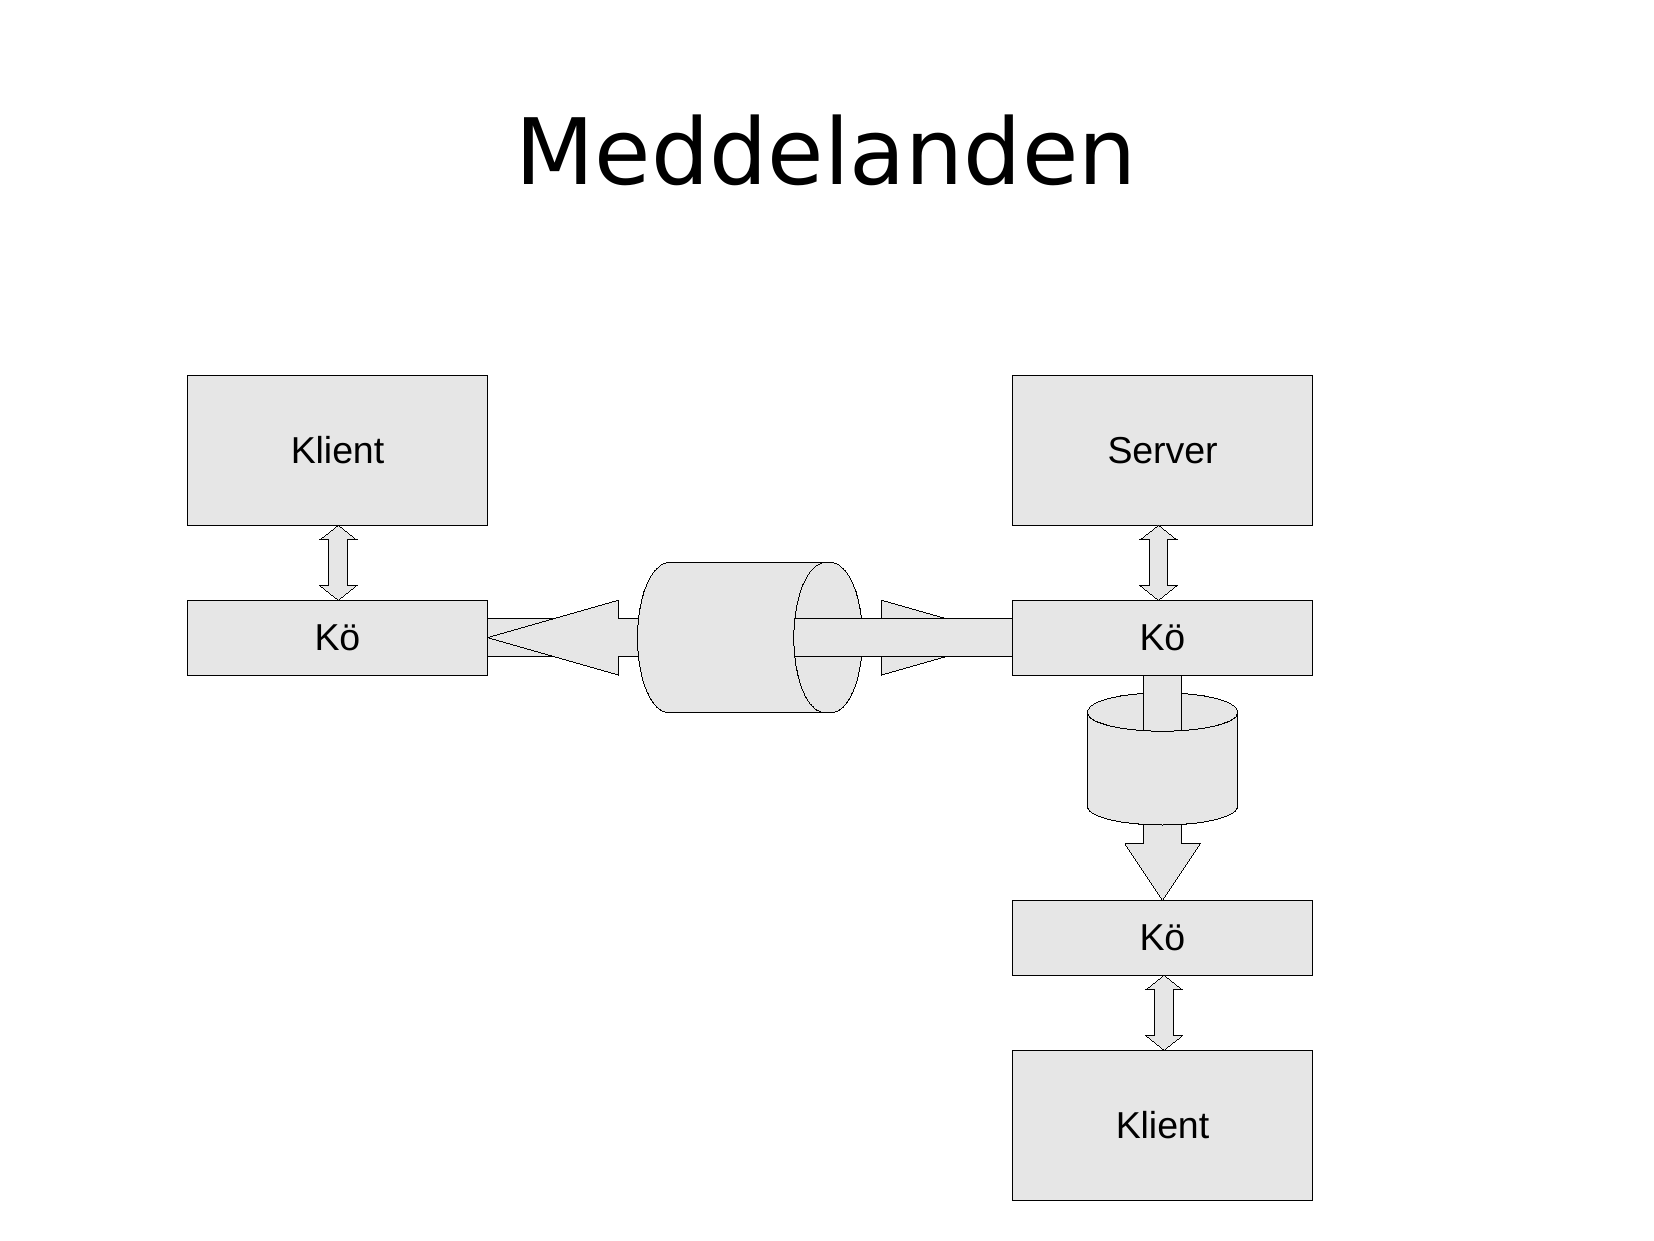

# Meddelanden
Klient
Server
Kö
Kö
Kö
Klient